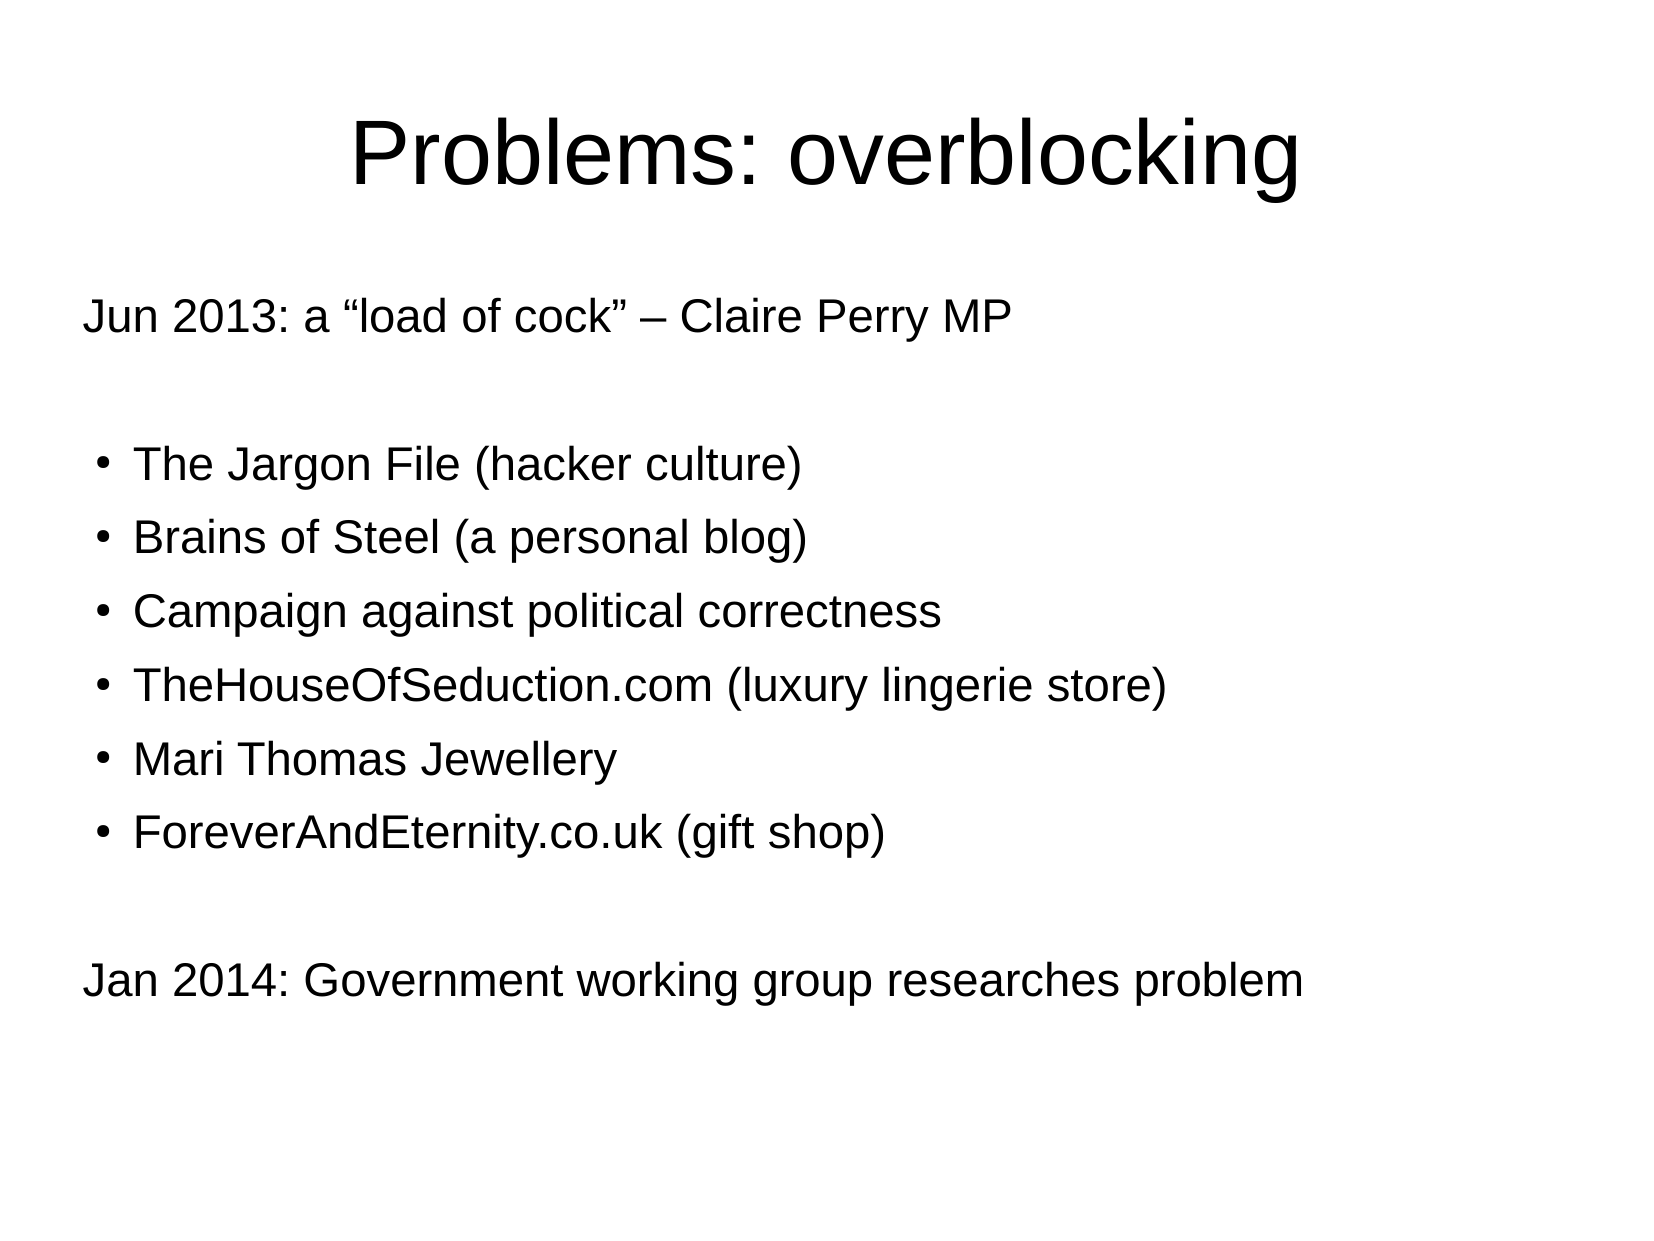

# Problems: overblocking
Jun 2013: a “load of cock” – Claire Perry MP
The Jargon File (hacker culture)
Brains of Steel (a personal blog)
Campaign against political correctness
TheHouseOfSeduction.com (luxury lingerie store)
Mari Thomas Jewellery
ForeverAndEternity.co.uk (gift shop)
Jan 2014: Government working group researches problem